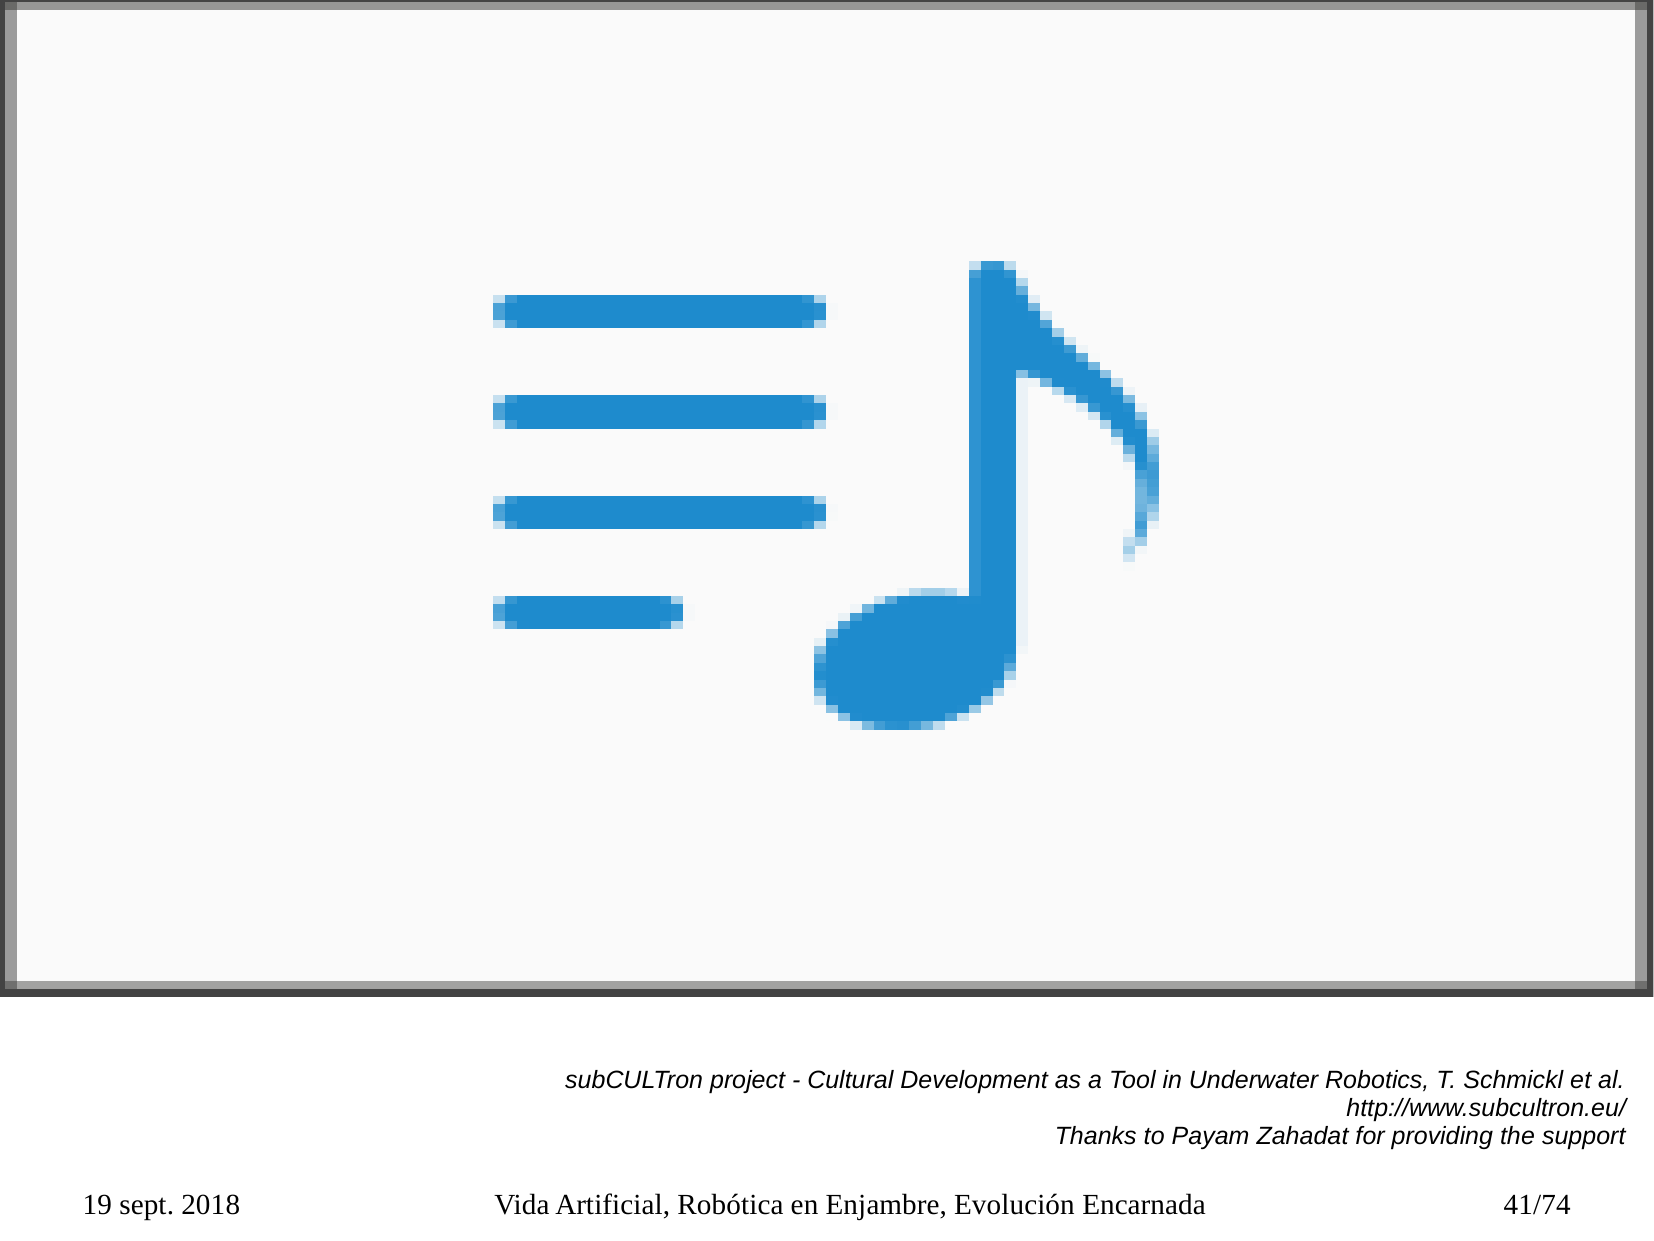

subCULTron project - Cultural Development as a Tool in Underwater Robotics, T. Schmickl et al.
http://www.subcultron.eu/
Thanks to Payam Zahadat for providing the support
19 sept. 2018
Vida Artificial, Robótica en Enjambre, Evolución Encarnada
41